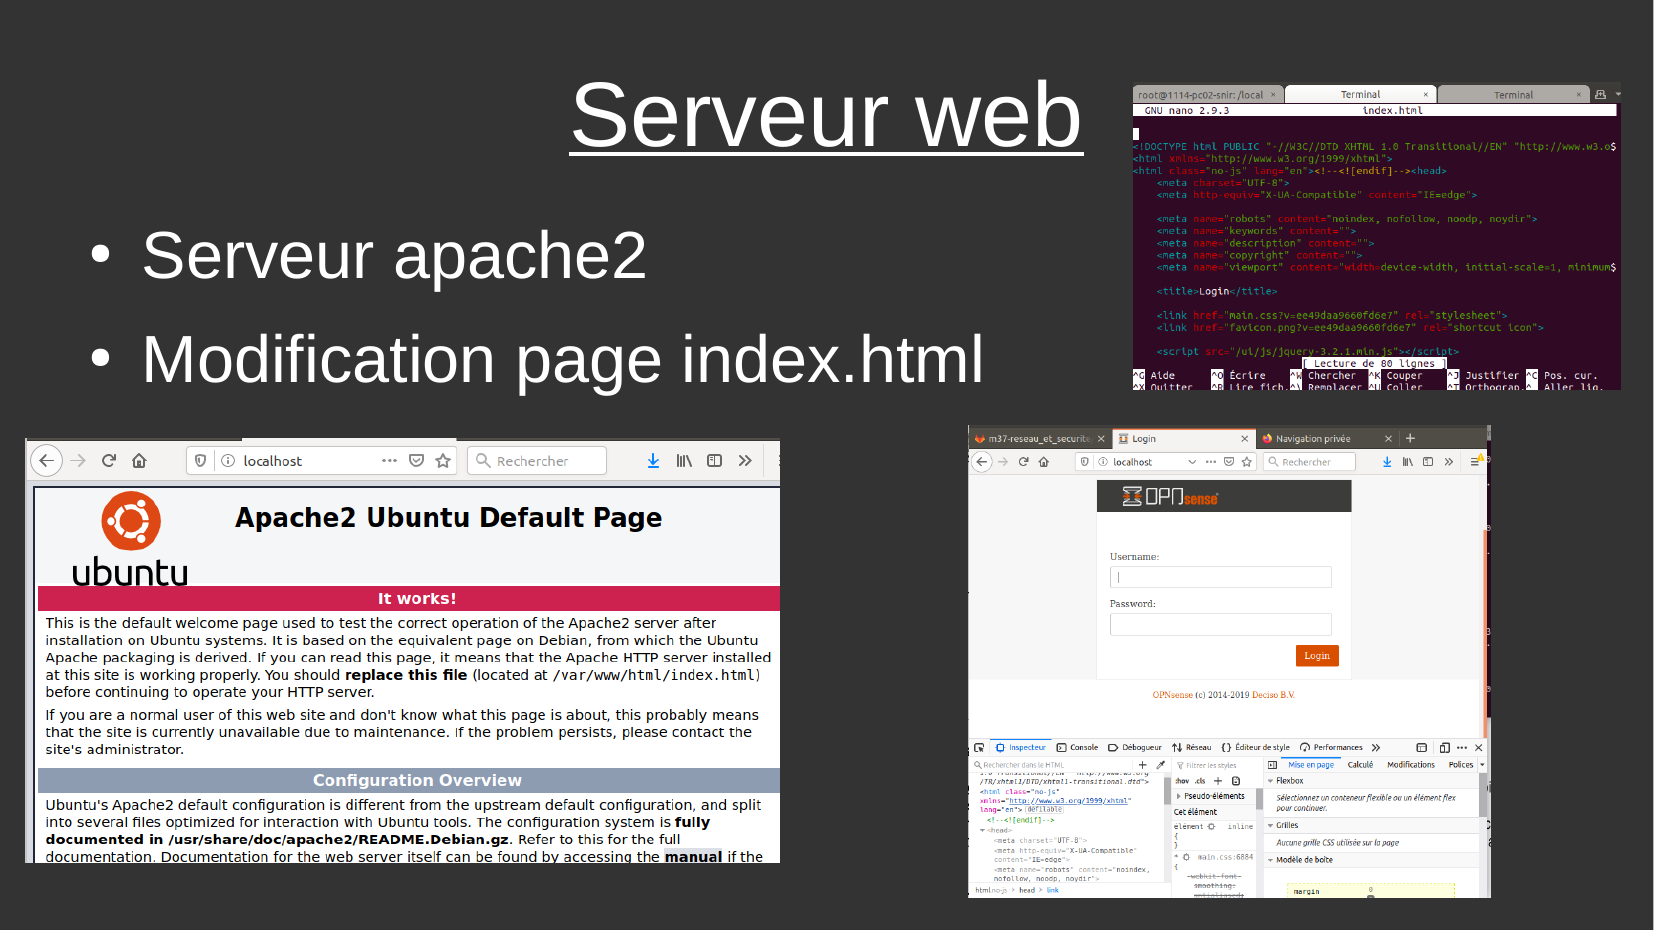

# Serveur web
Serveur apache2
Modification page index.html